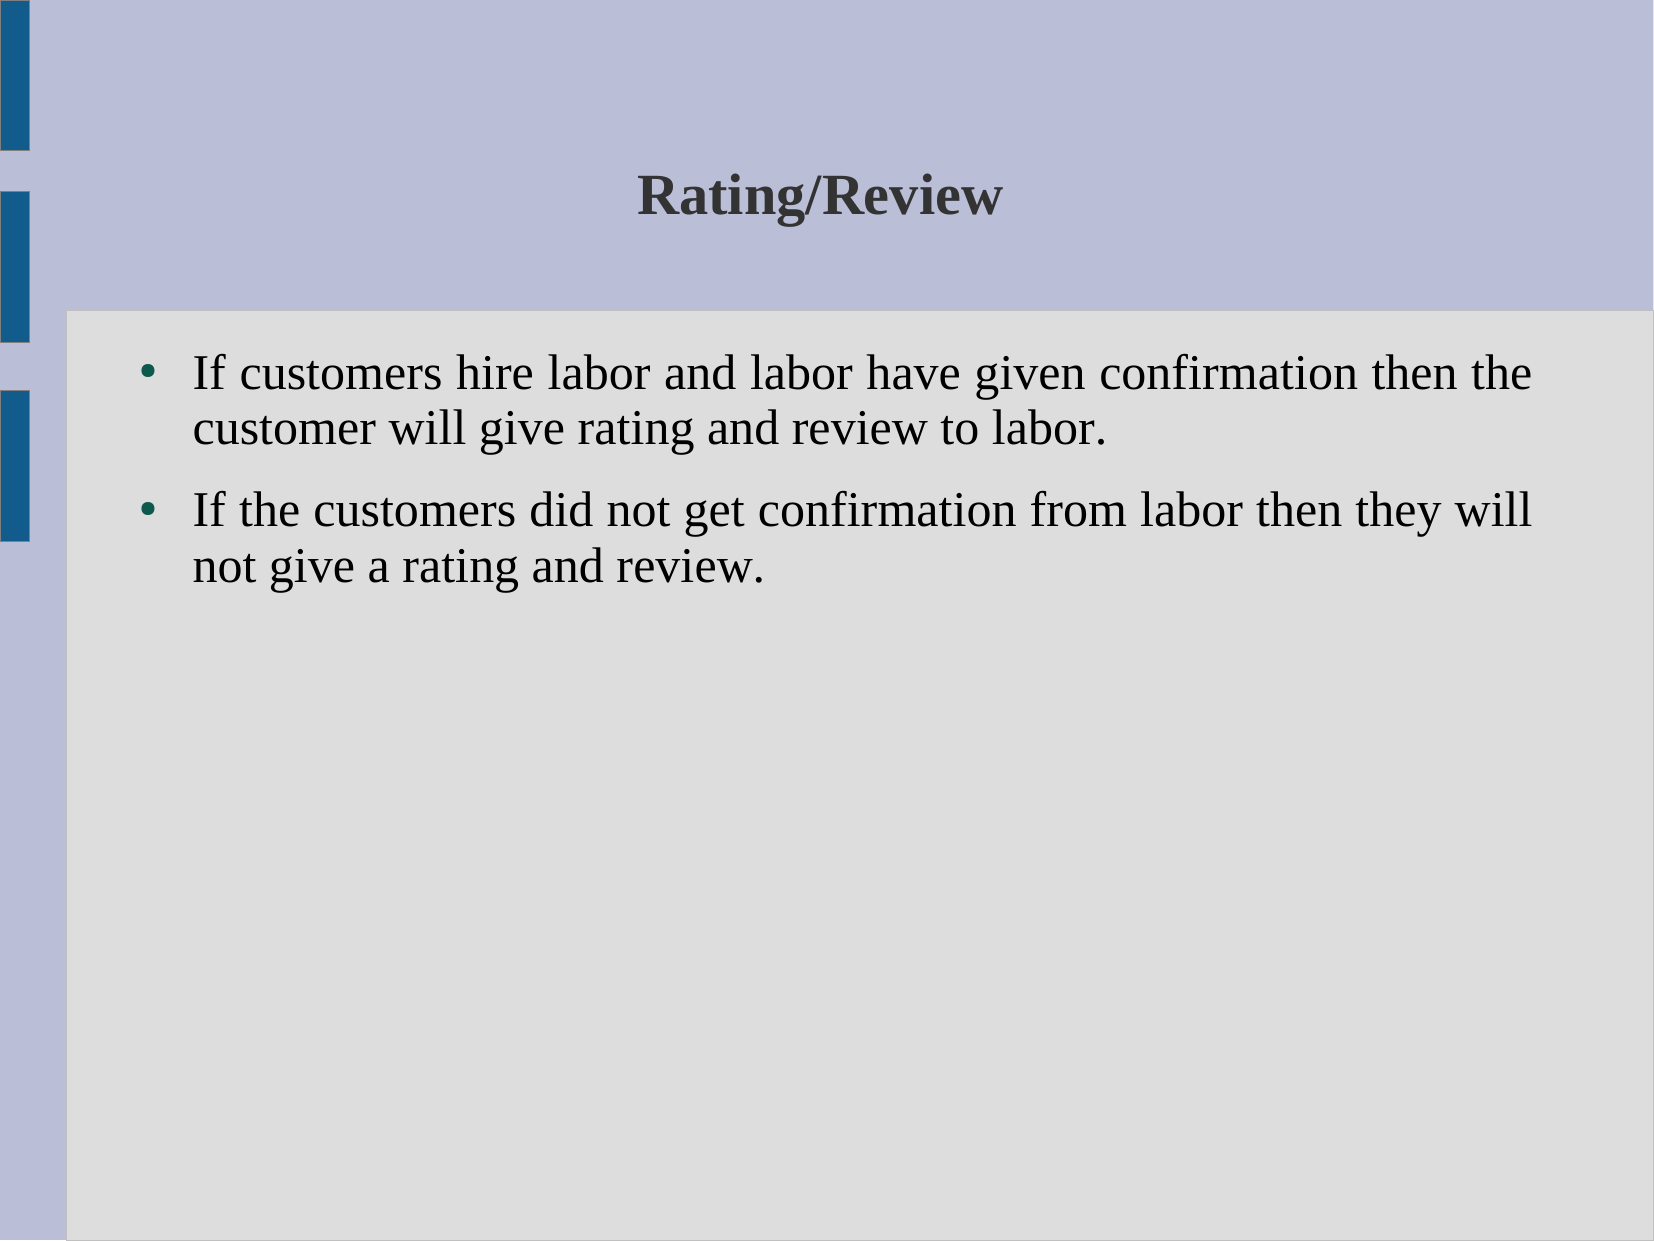

# Rating/Review
If customers hire labor and labor have given confirmation then the customer will give rating and review to labor.
If the customers did not get confirmation from labor then they will not give a rating and review.